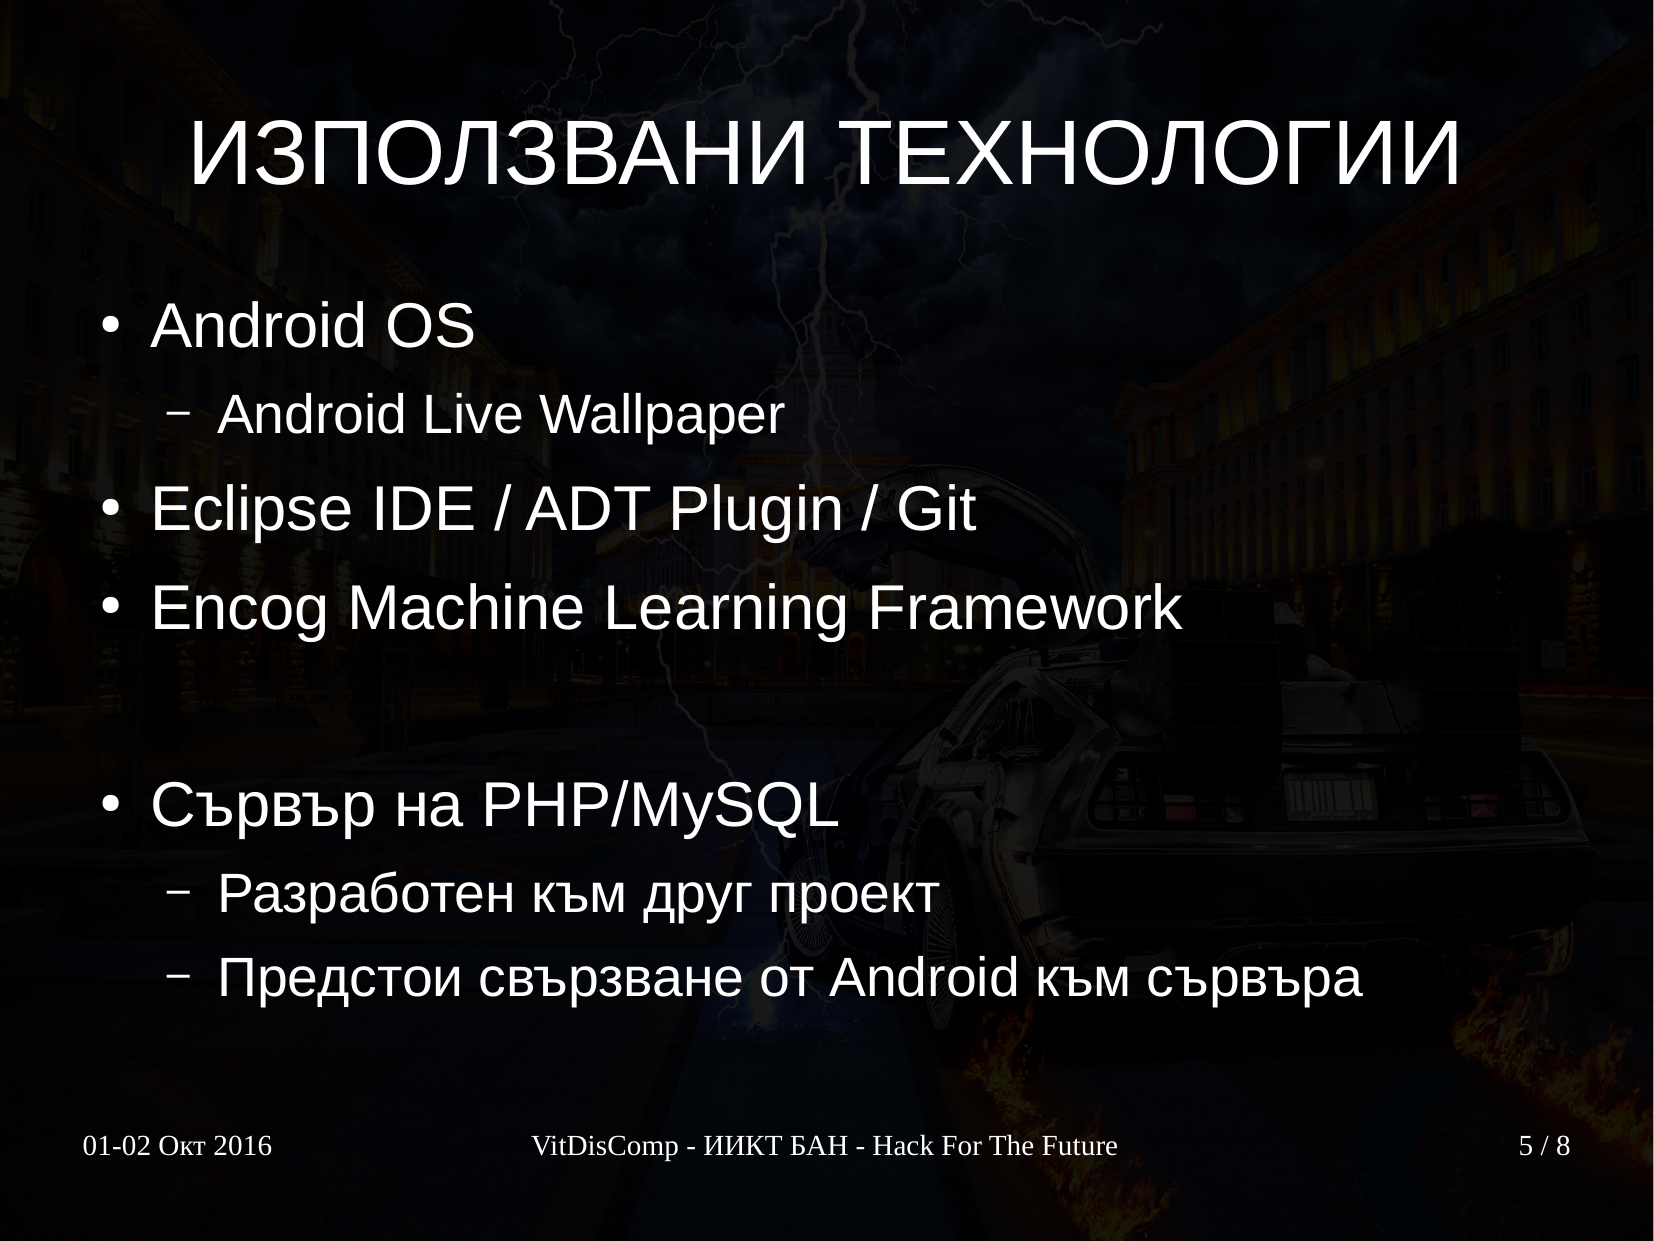

# ИЗПОЛЗВАНИ ТЕХНОЛОГИИ
Android OS
Android Live Wallpaper
Eclipse IDE / ADT Plugin / Git
Encog Machine Learning Framework
Сървър на PHP/MySQL
Разработен към друг проект
Предстои свързване от Android към сървъра
01-02 Окт 2016
VitDisComp - ИИКТ БАН - Hack For The Future
5